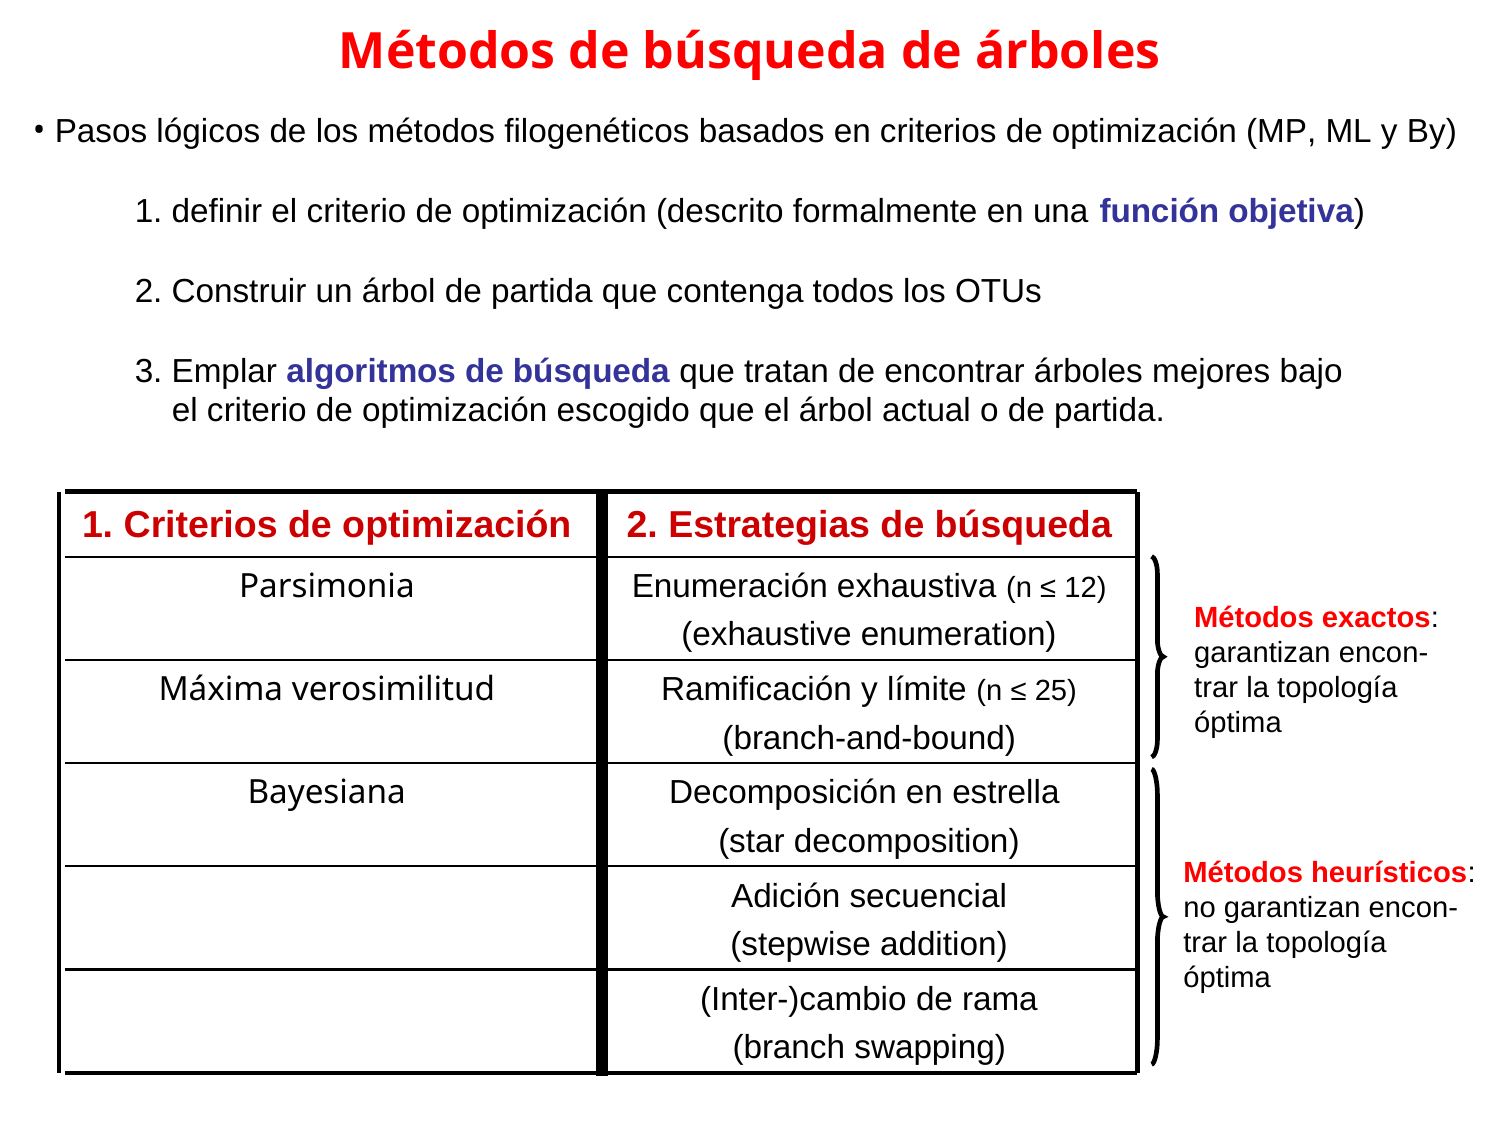

Métodos de búsqueda de árboles
 Pasos lógicos de los métodos filogenéticos basados en criterios de optimización (MP, ML y By)
 1. definir el criterio de optimización (descrito formalmente en una función objetiva)
 2. Construir un árbol de partida que contenga todos los OTUs
 3. Emplar algoritmos de búsqueda que tratan de encontrar árboles mejores bajo
 el criterio de optimización escogido que el árbol actual o de partida.
1. Criterios de optimización
2. Estrategias de búsqueda
Parsimonia
Enumeración exhaustiva (n ≤ 12)
(exhaustive enumeration)
Máxima verosimilitud
Ramificación y límite (n ≤ 25)
(branch-and-bound)
Bayesiana
Decomposición en estrella
(star decomposition)
Adición secuencial
(stepwise addition)
(Inter-)cambio de rama
(branch swapping)
Métodos exactos:
garantizan encon-
trar la topología
óptima
Métodos heurísticos:
no garantizan encon-
trar la topología
óptima